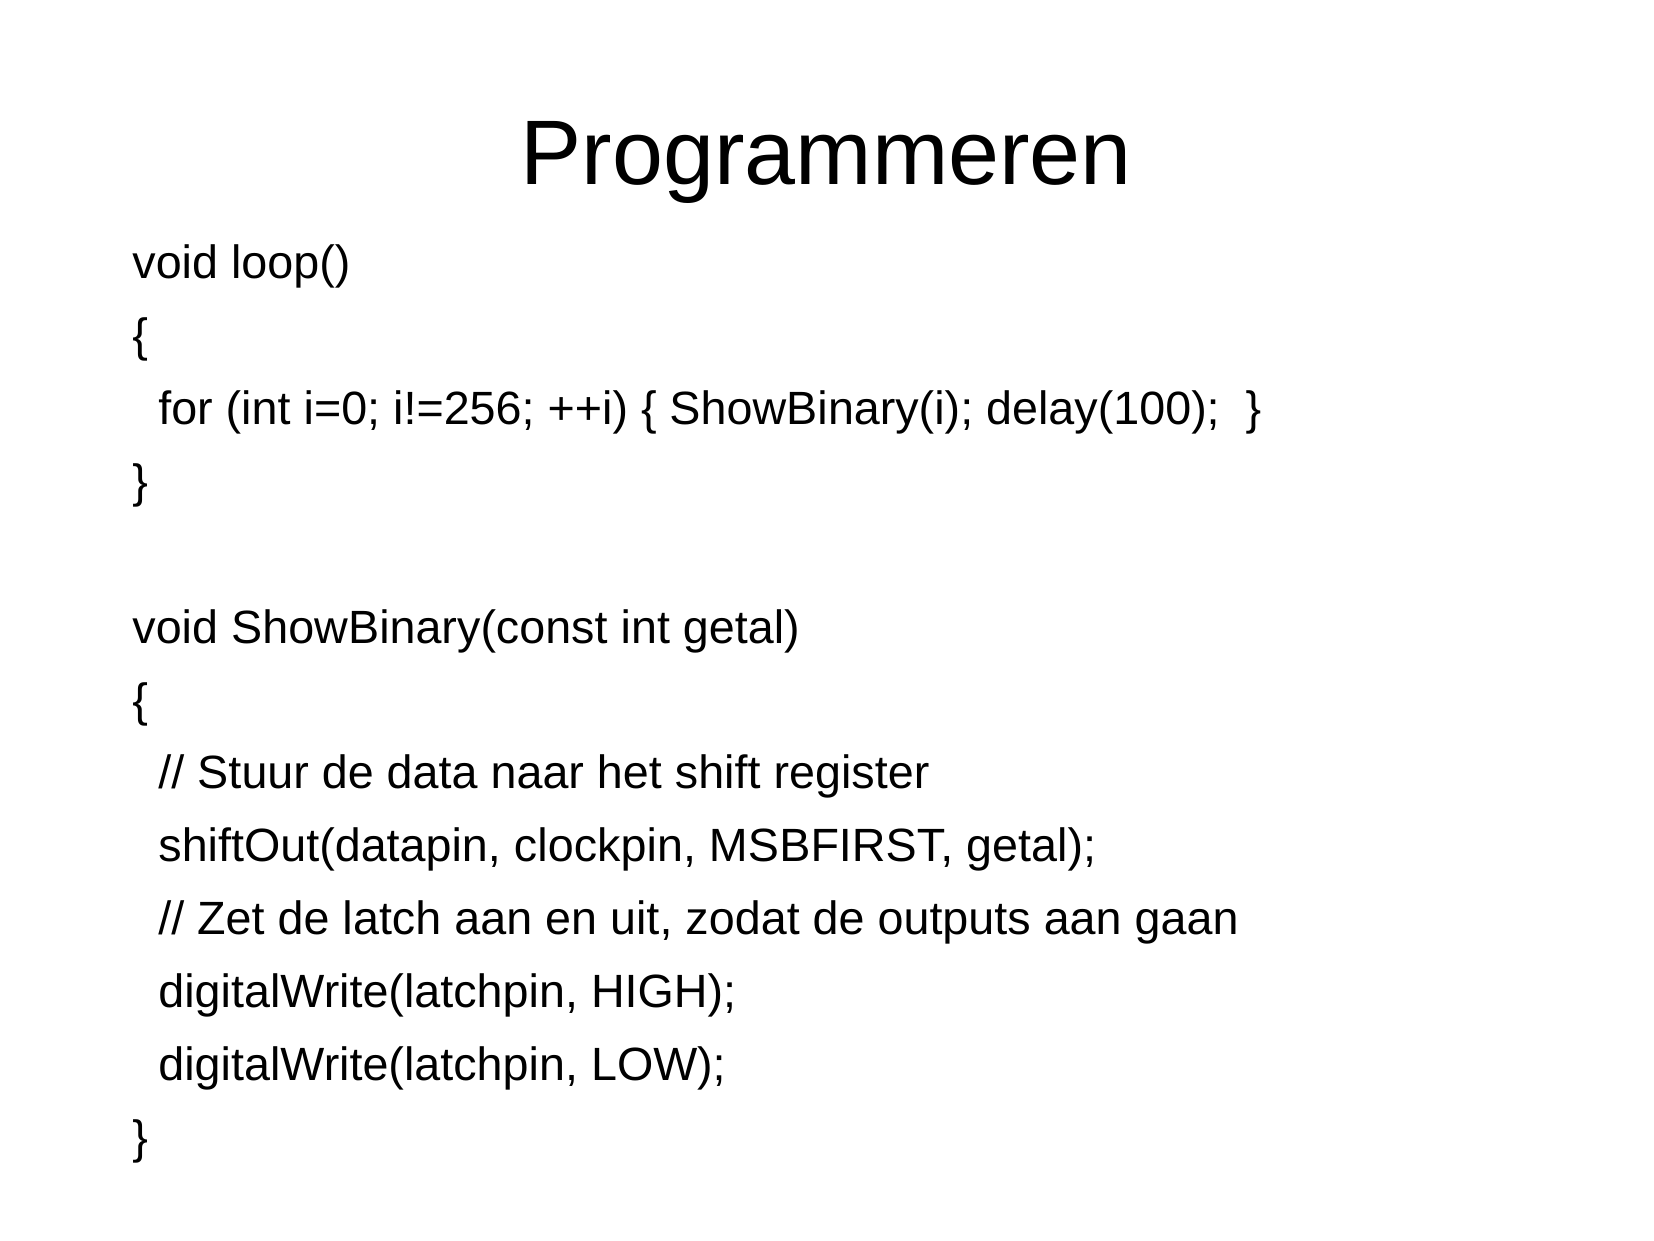

# Programmeren
void loop()
{
 for (int i=0; i!=256; ++i) { ShowBinary(i); delay(100); }
}
void ShowBinary(const int getal)
{
 // Stuur de data naar het shift register
 shiftOut(datapin, clockpin, MSBFIRST, getal);
 // Zet de latch aan en uit, zodat de outputs aan gaan
 digitalWrite(latchpin, HIGH);
 digitalWrite(latchpin, LOW);
}